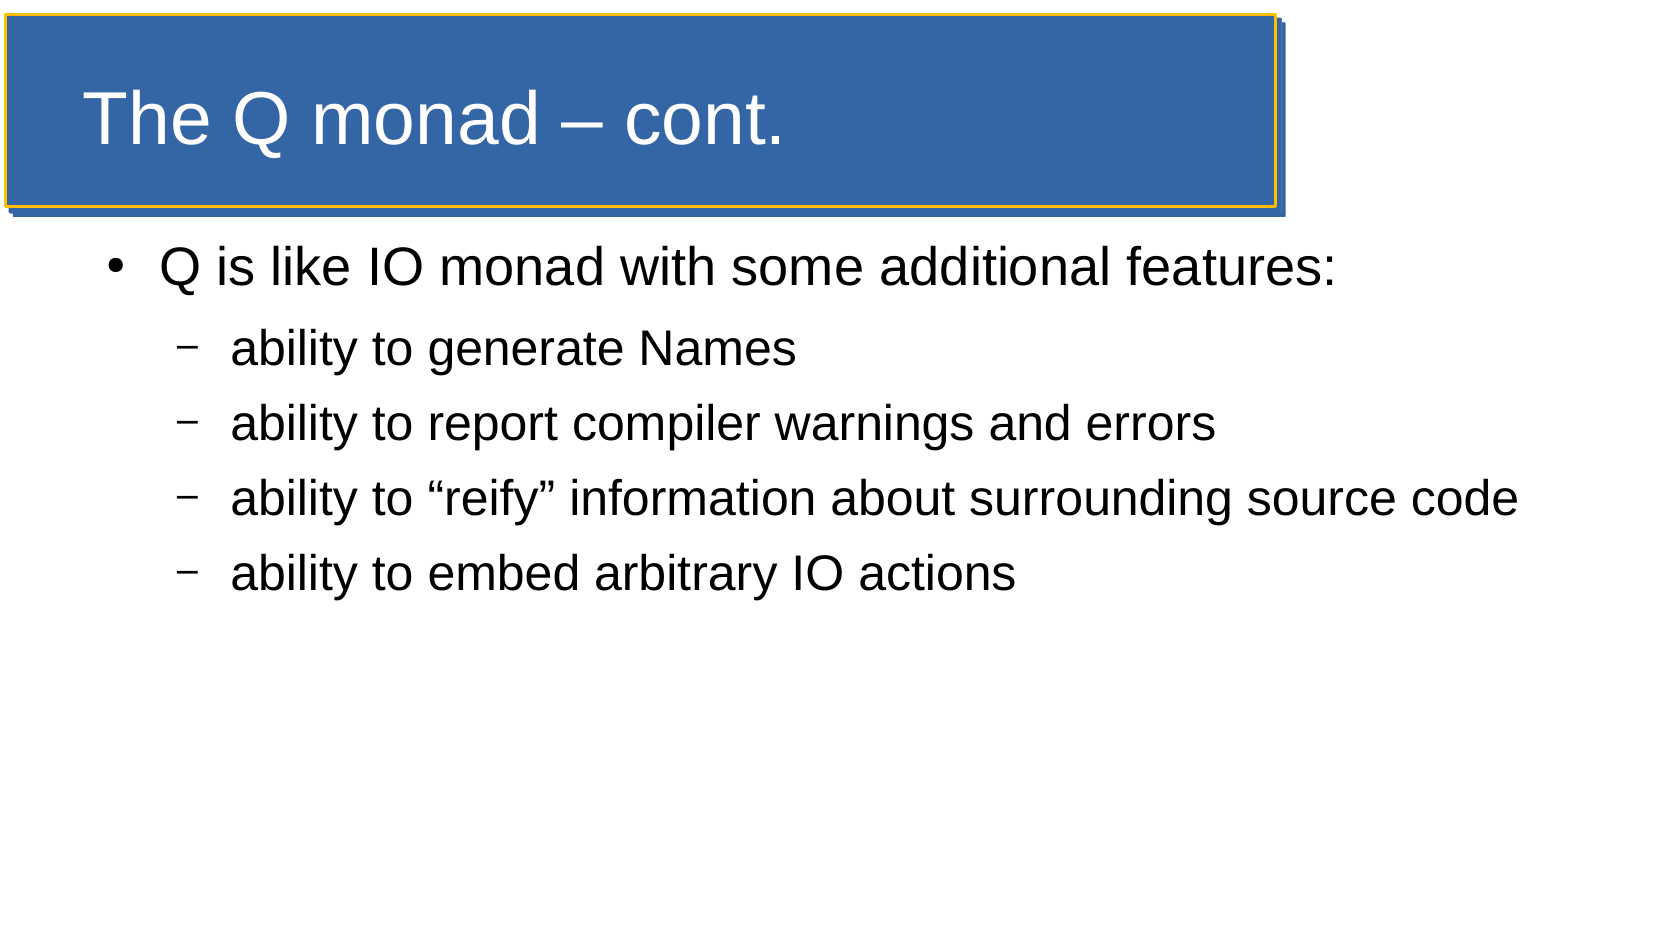

# The Q monad – cont.
Q is like IO monad with some additional features:
ability to generate Names
ability to report compiler warnings and errors
ability to “reify” information about surrounding source code
ability to embed arbitrary IO actions